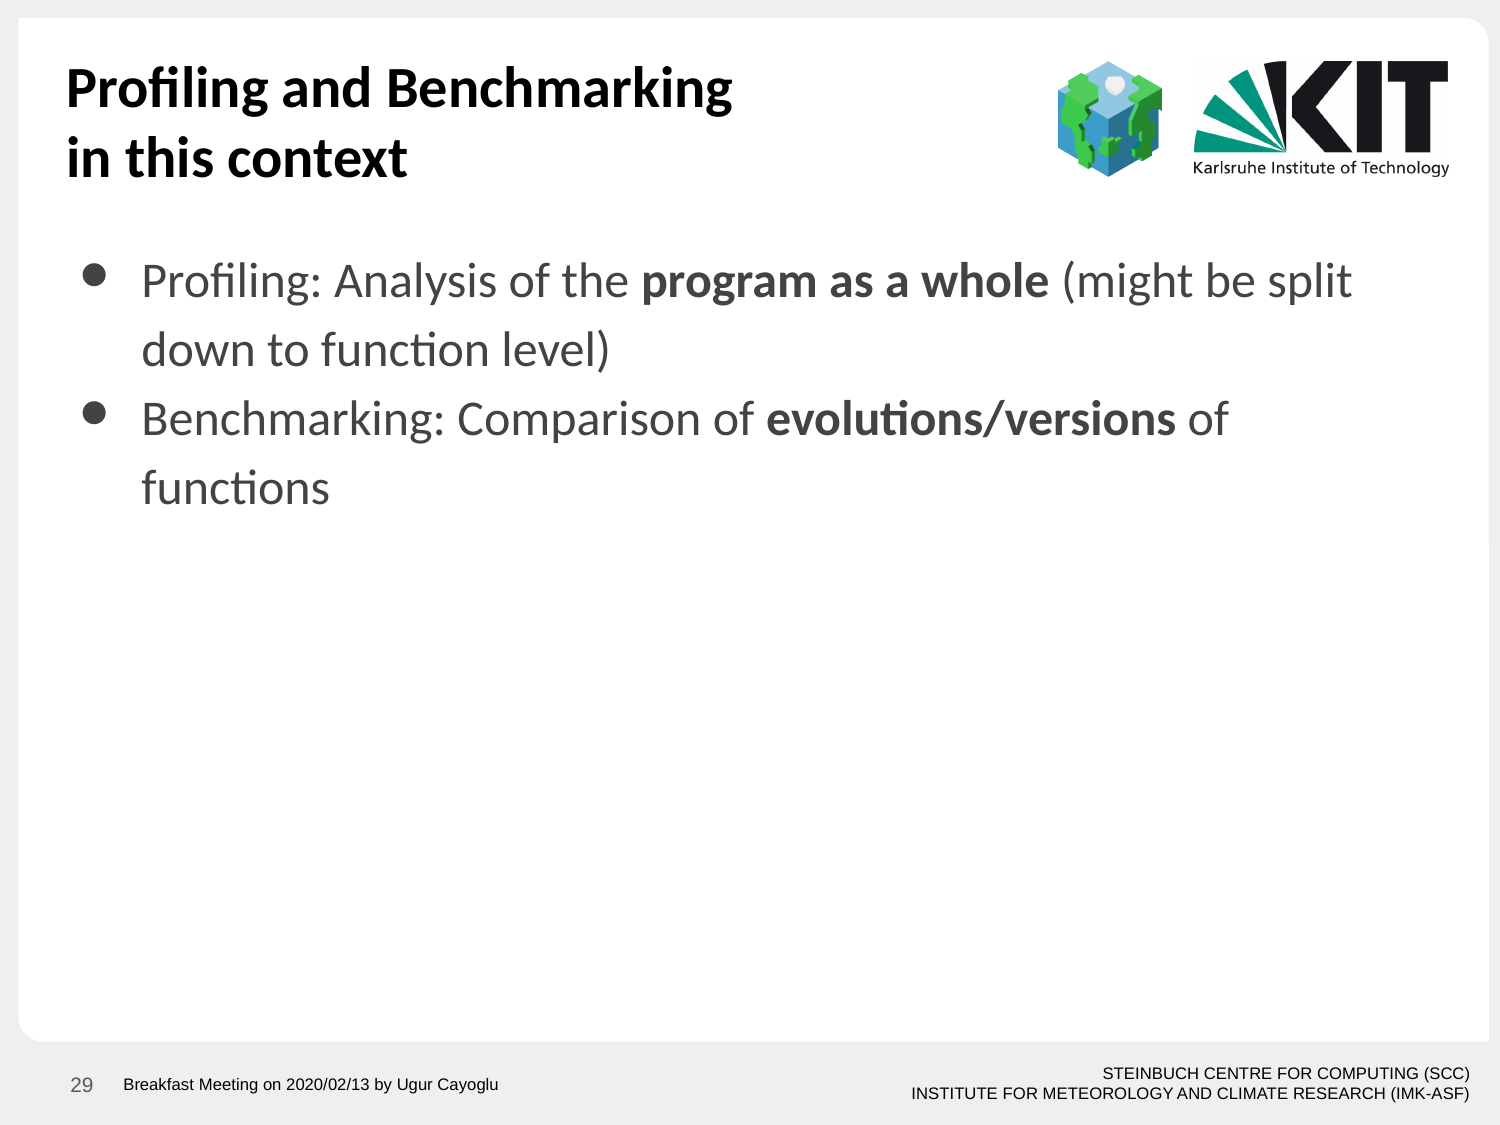

# Profiling and Benchmarking in this context
Profiling: Analysis of the program as a whole (might be split down to function level)
Benchmarking: Comparison of evolutions/versions of functions
STEINBUCH CENTRE FOR COMPUTING (SCC)
INSTITUTE FOR METEOROLOGY AND CLIMATE RESEARCH (IMK-ASF)
Breakfast Meeting on 2020/02/13 by Ugur Cayoglu